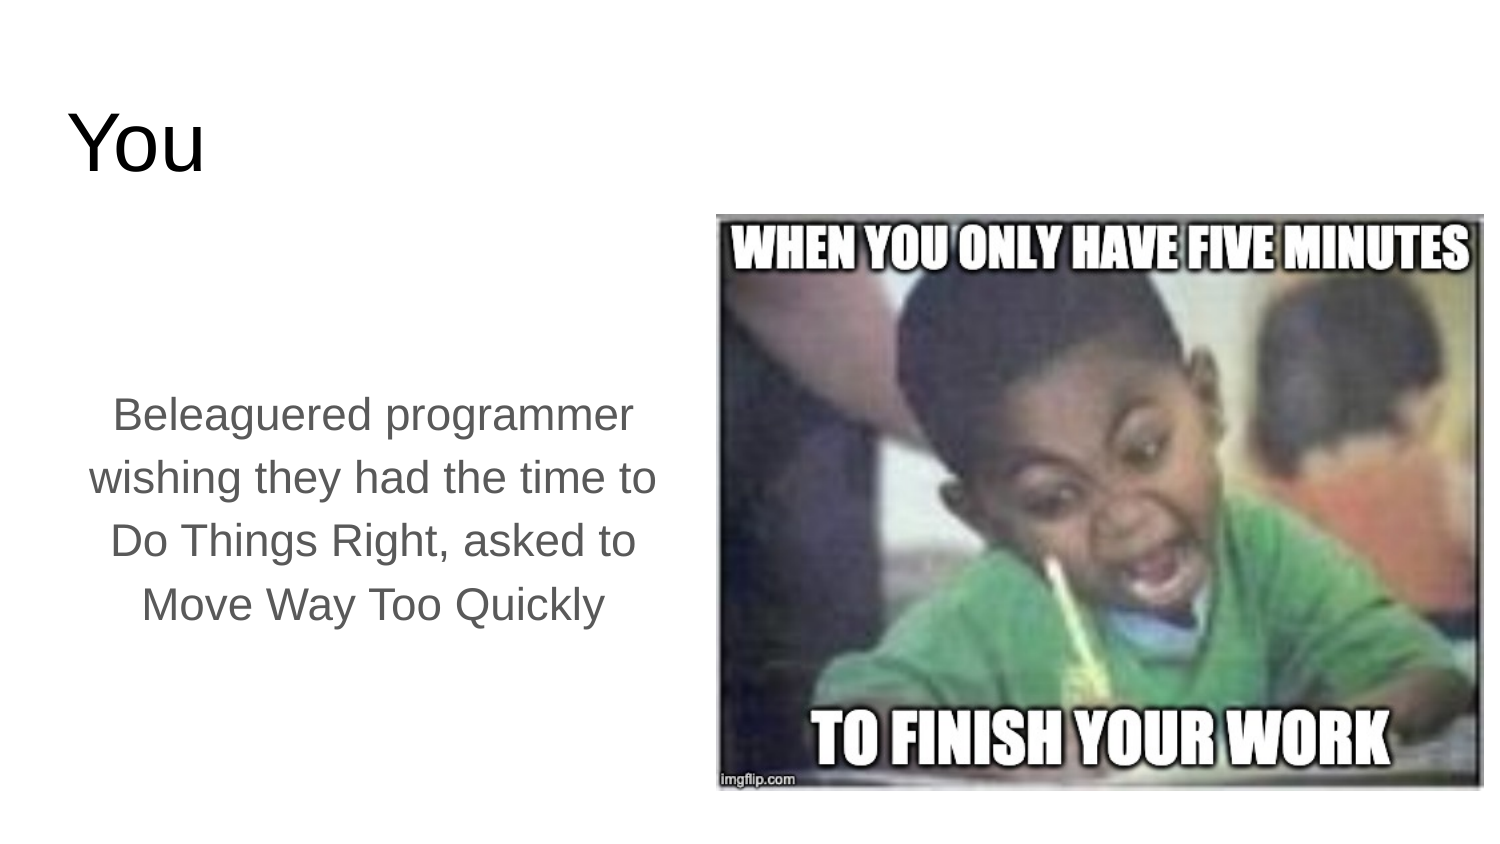

# You
Beleaguered programmer wishing they had the time to Do Things Right, asked to Move Way Too Quickly